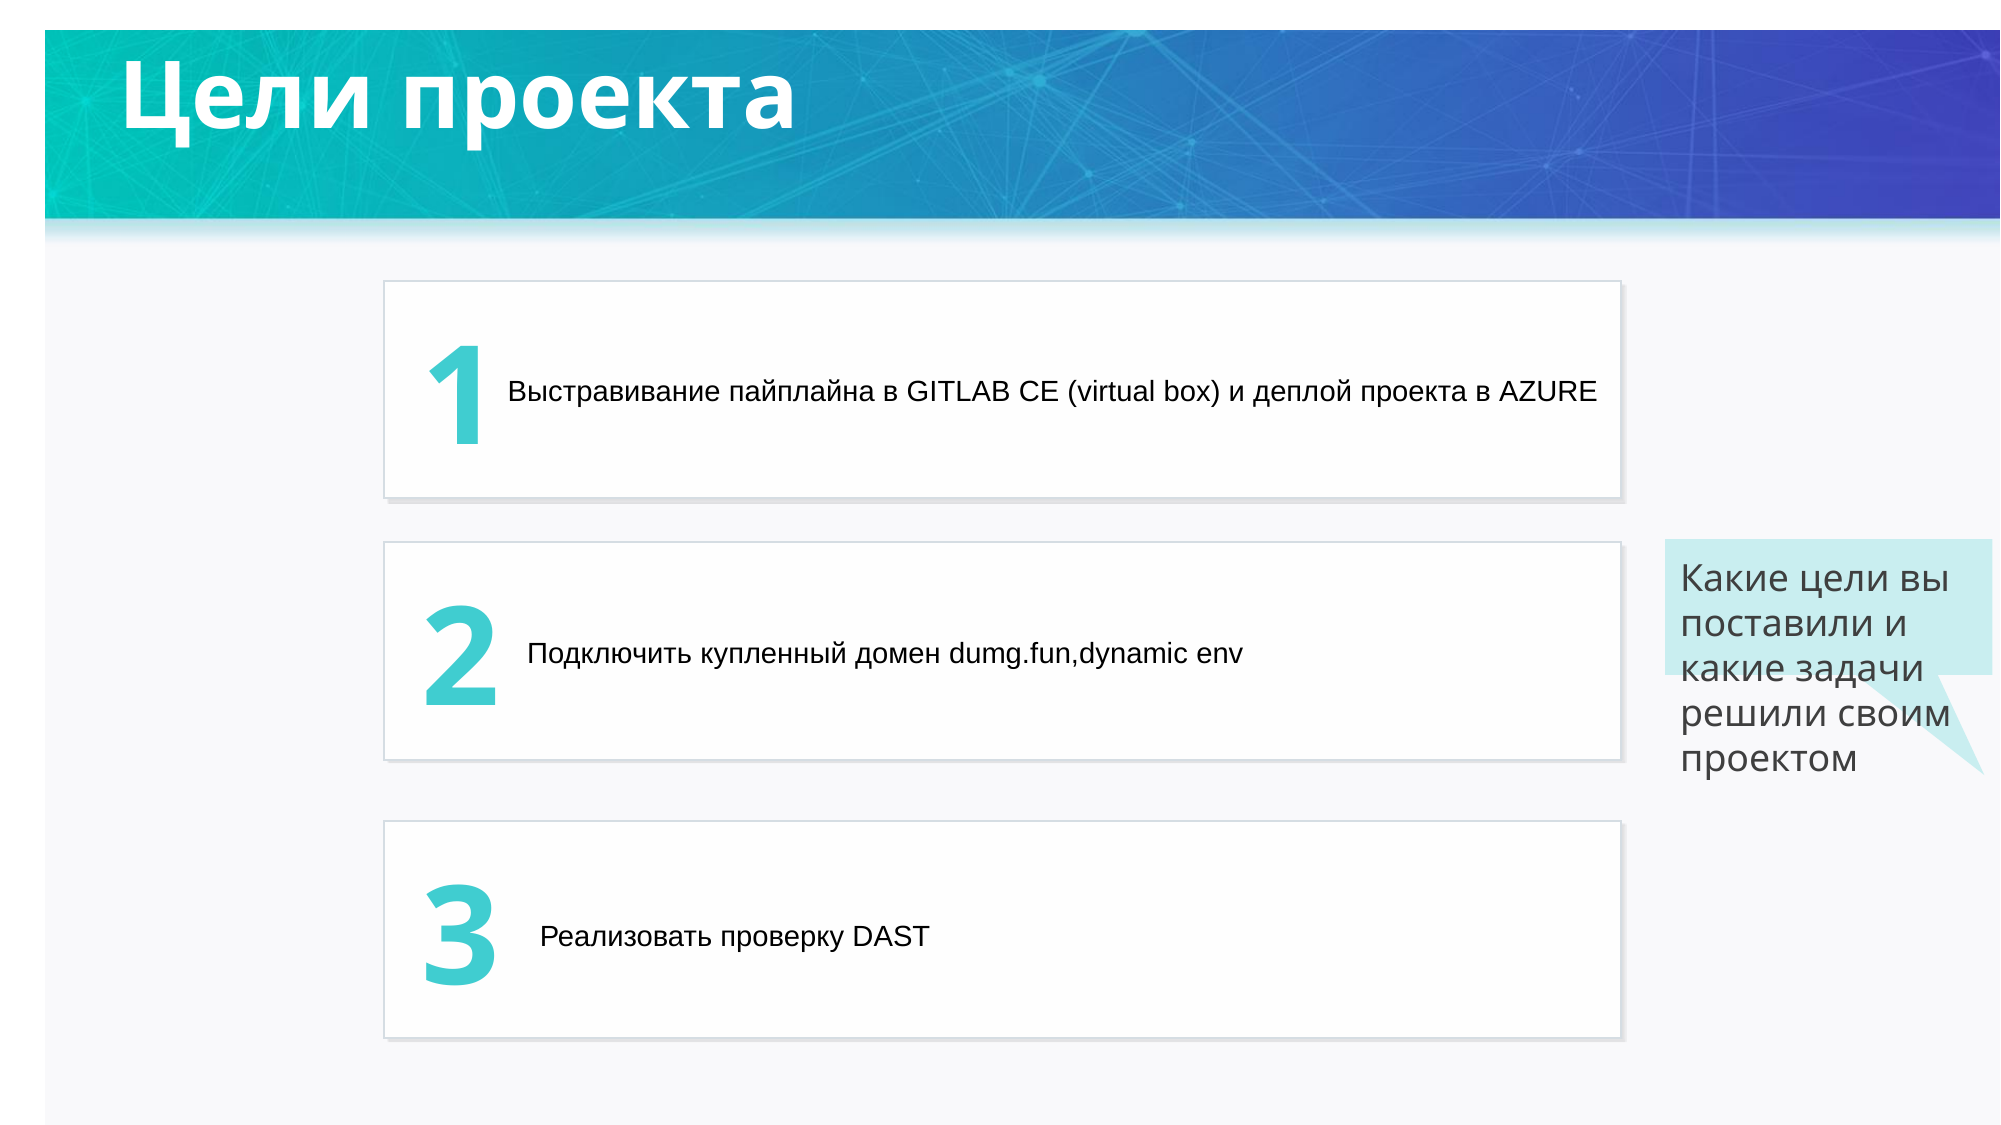

Цели проекта
 Выстравивание пайплайна в GITLAB CE (virtual box) и деплой проекта в AZURE
1
Какие цели вы поставили и какие задачи решили своим проектом
2
Подключить купленный домен dumg.fun,dynamic env
3
Реализовать проверку DAST